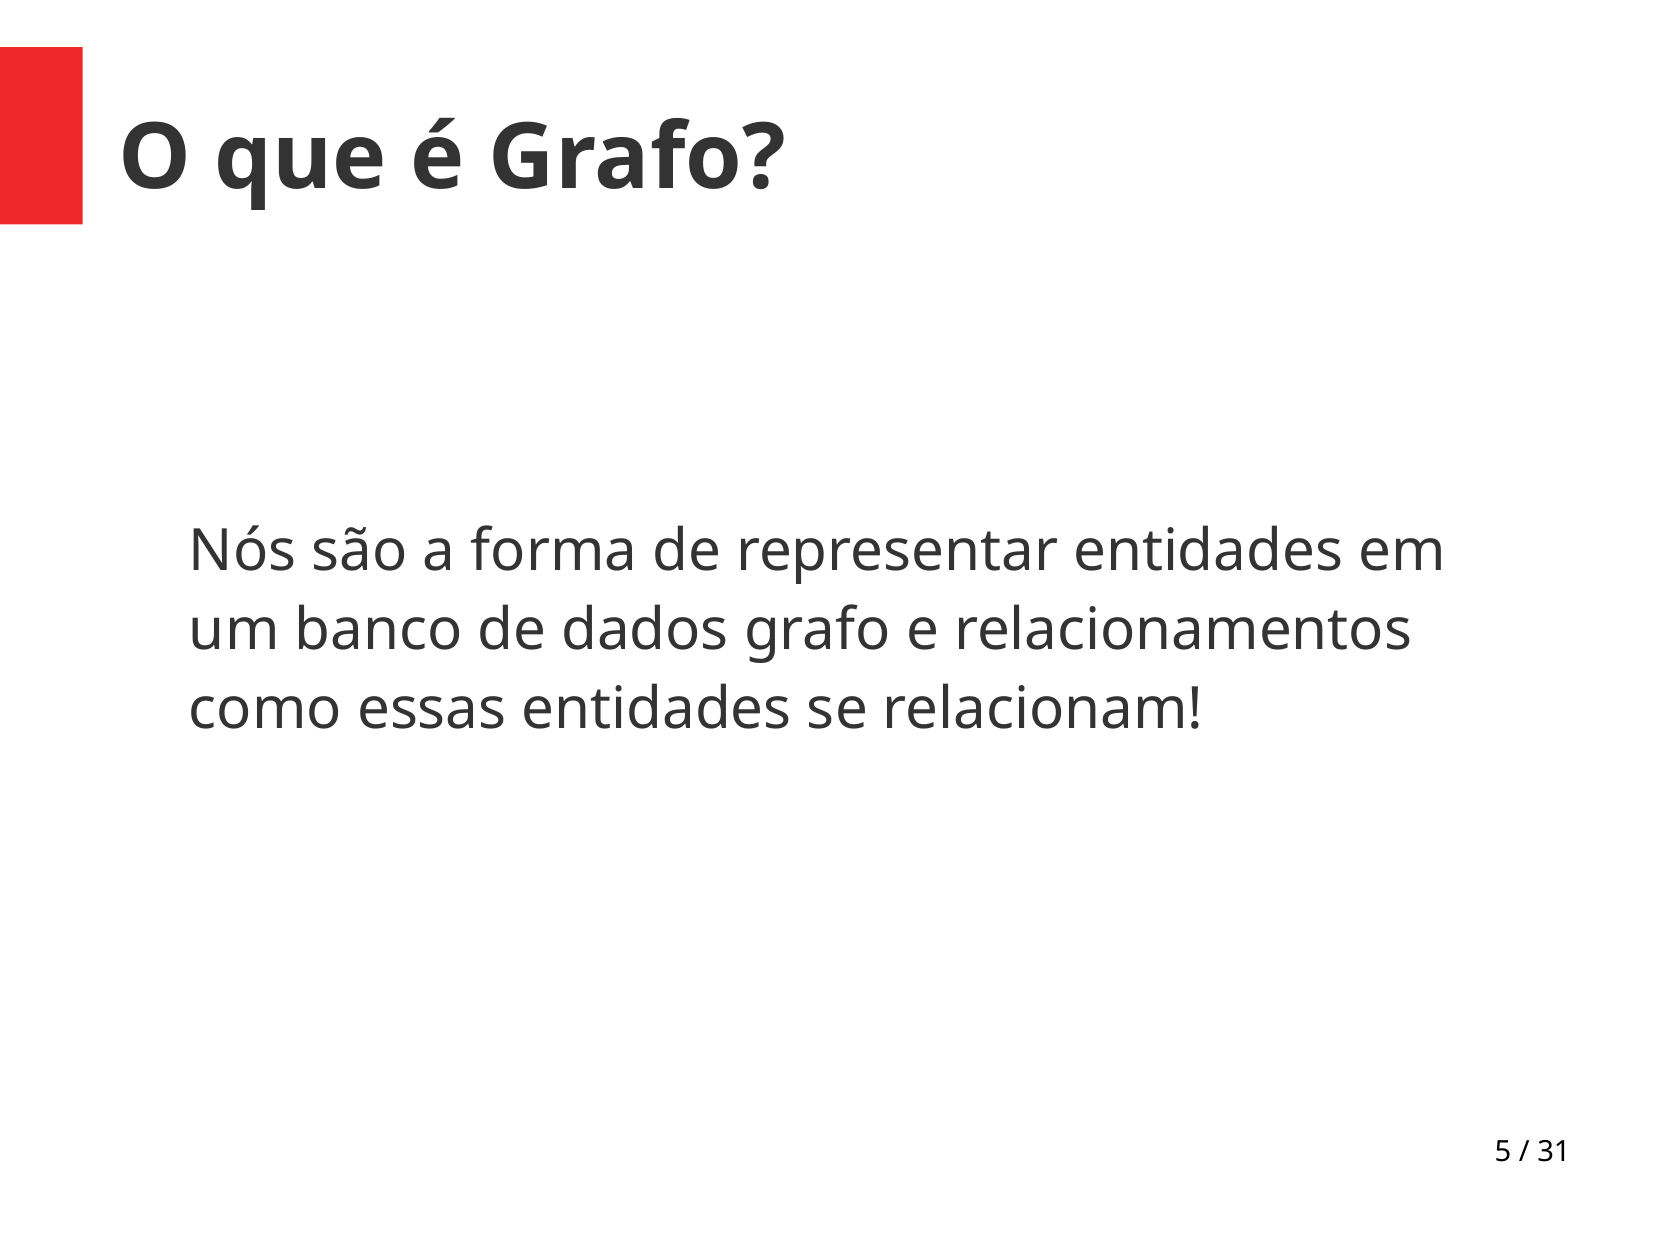

# O que é Grafo?
Nós são a forma de representar entidades em um banco de dados grafo e relacionamentos como essas entidades se relacionam!
5